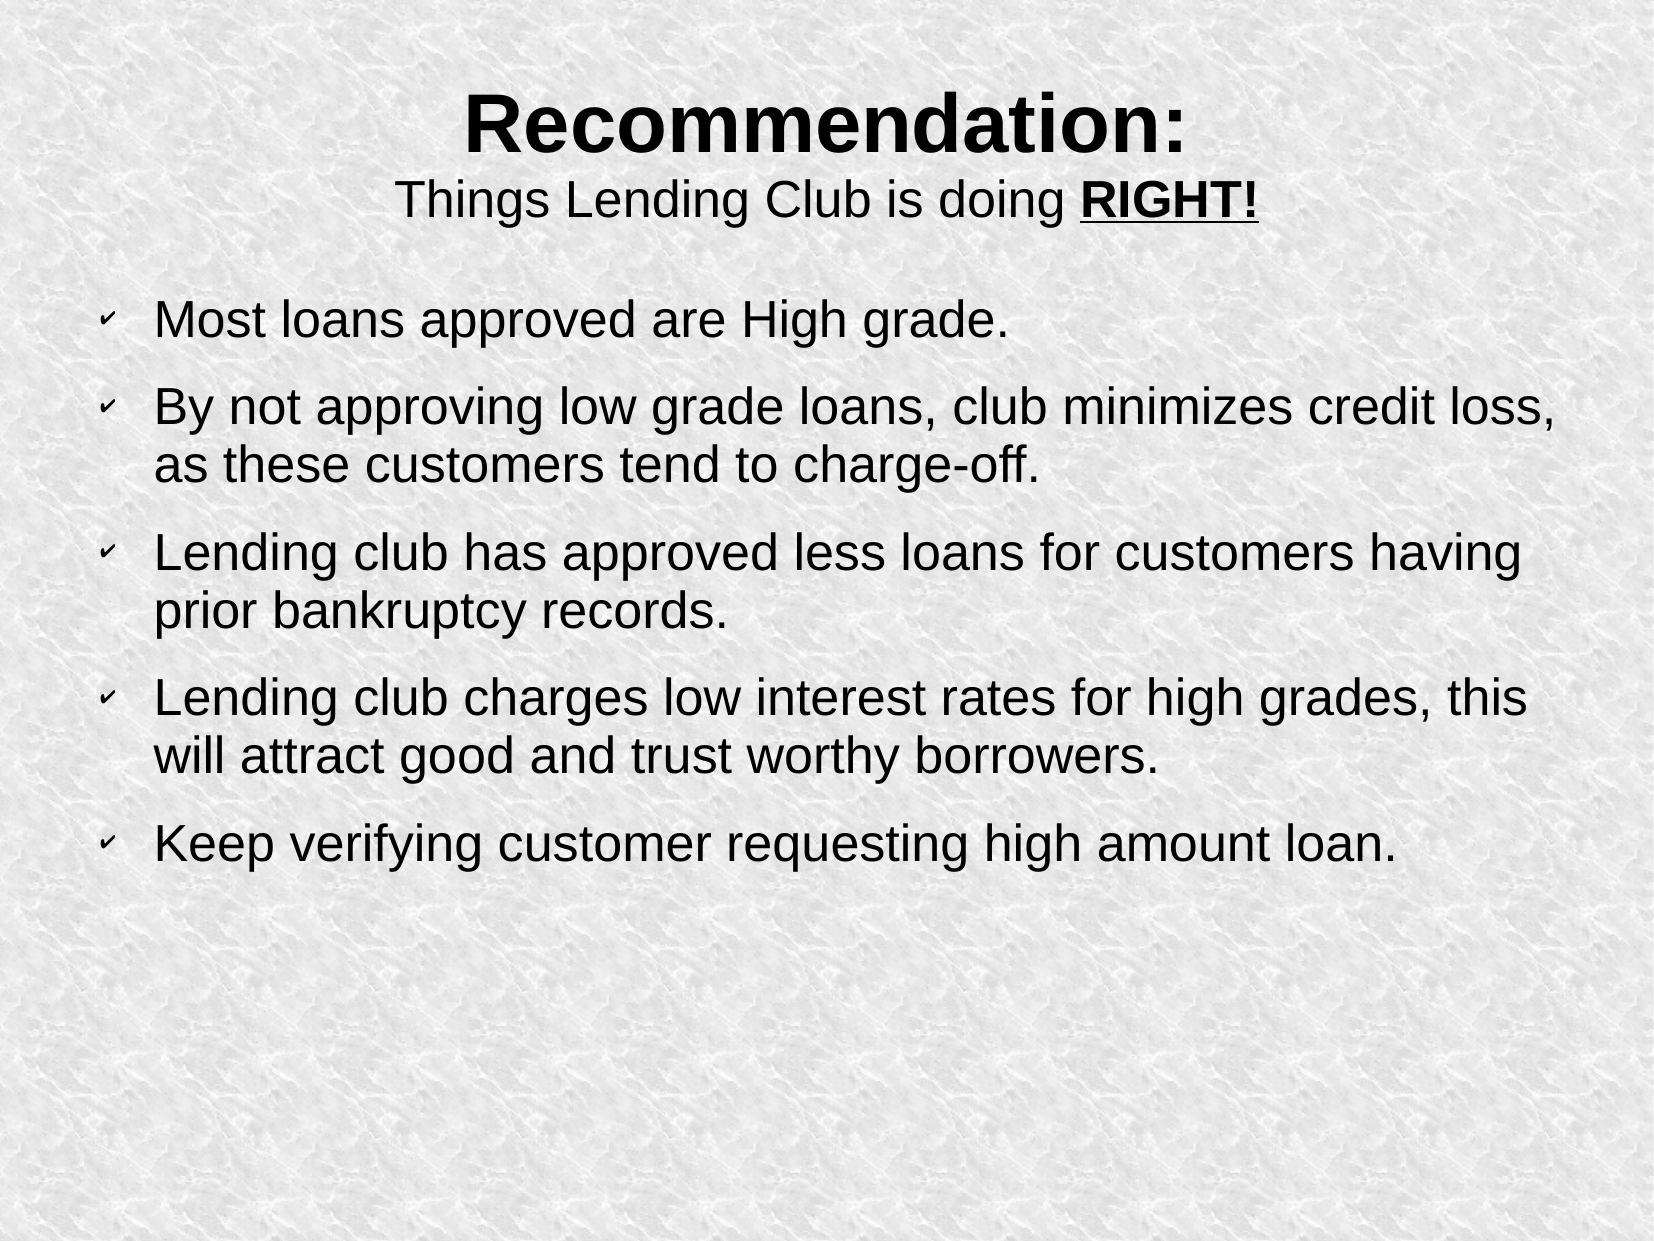

# Recommendation: Things Lending Club is doing RIGHT!
Most loans approved are High grade.
By not approving low grade loans, club minimizes credit loss, as these customers tend to charge-off.
Lending club has approved less loans for customers having prior bankruptcy records.
Lending club charges low interest rates for high grades, this will attract good and trust worthy borrowers.
Keep verifying customer requesting high amount loan.